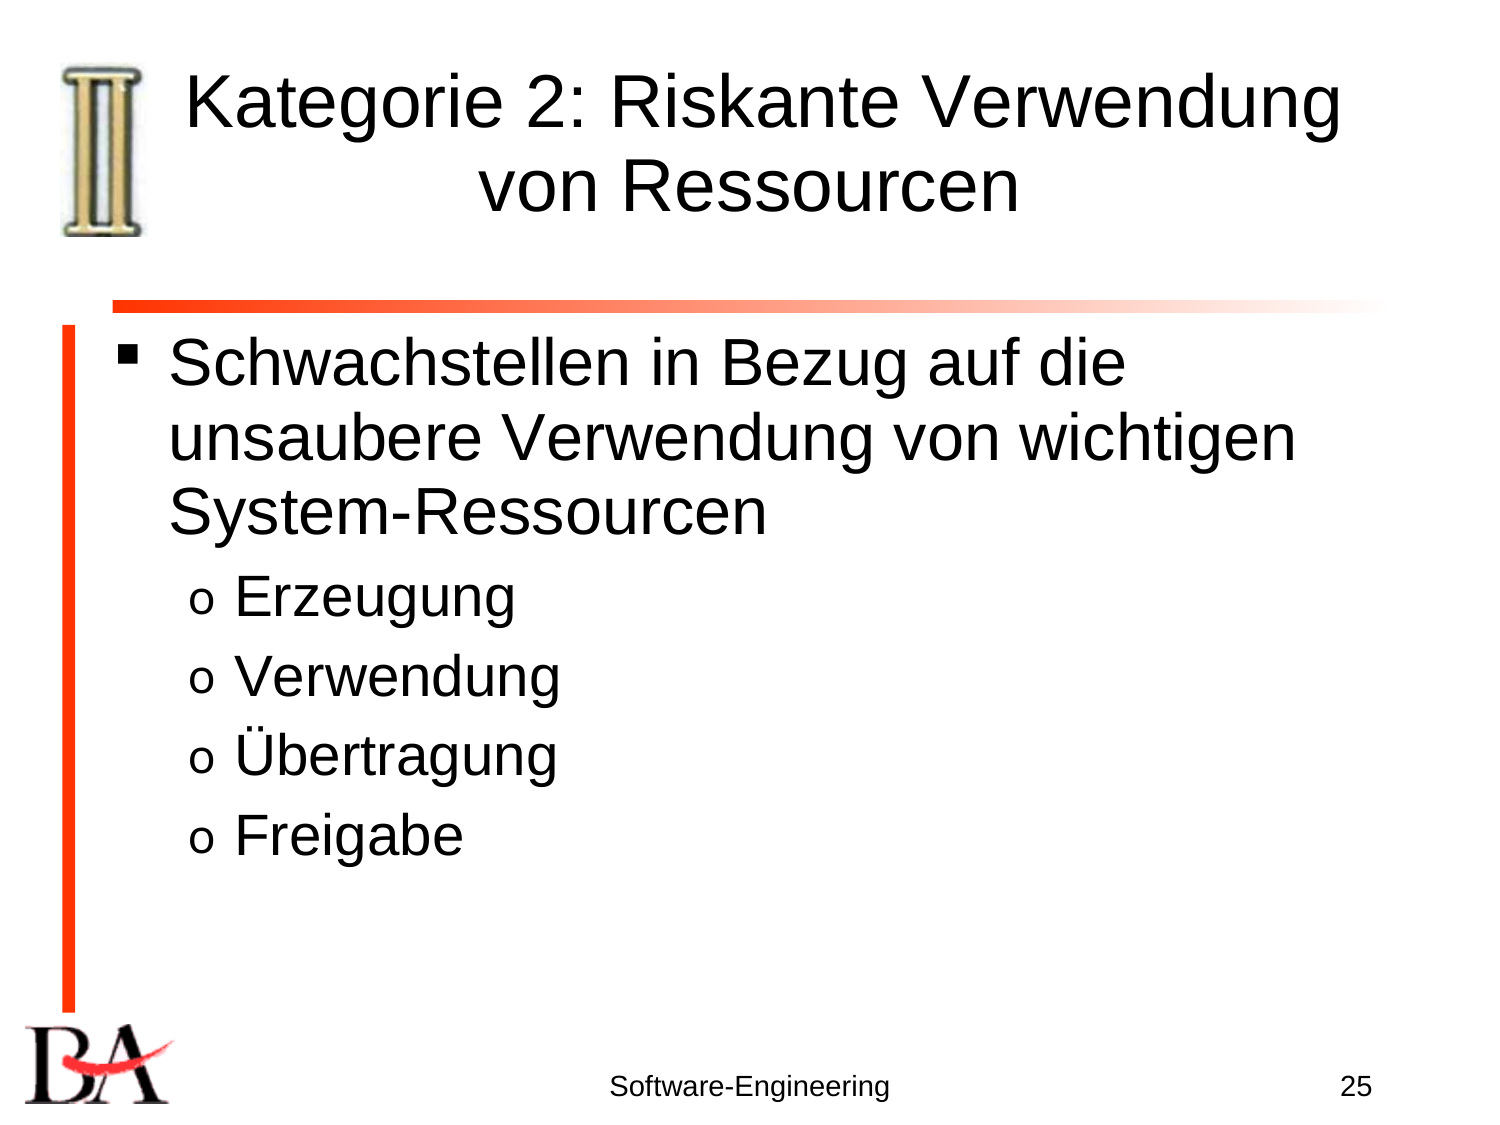

# Kategorie 2: Riskante Verwendung von Ressourcen
Schwachstellen in Bezug auf die unsaubere Verwendung von wichtigen System-Ressourcen
Erzeugung
Verwendung
Übertragung
Freigabe
25